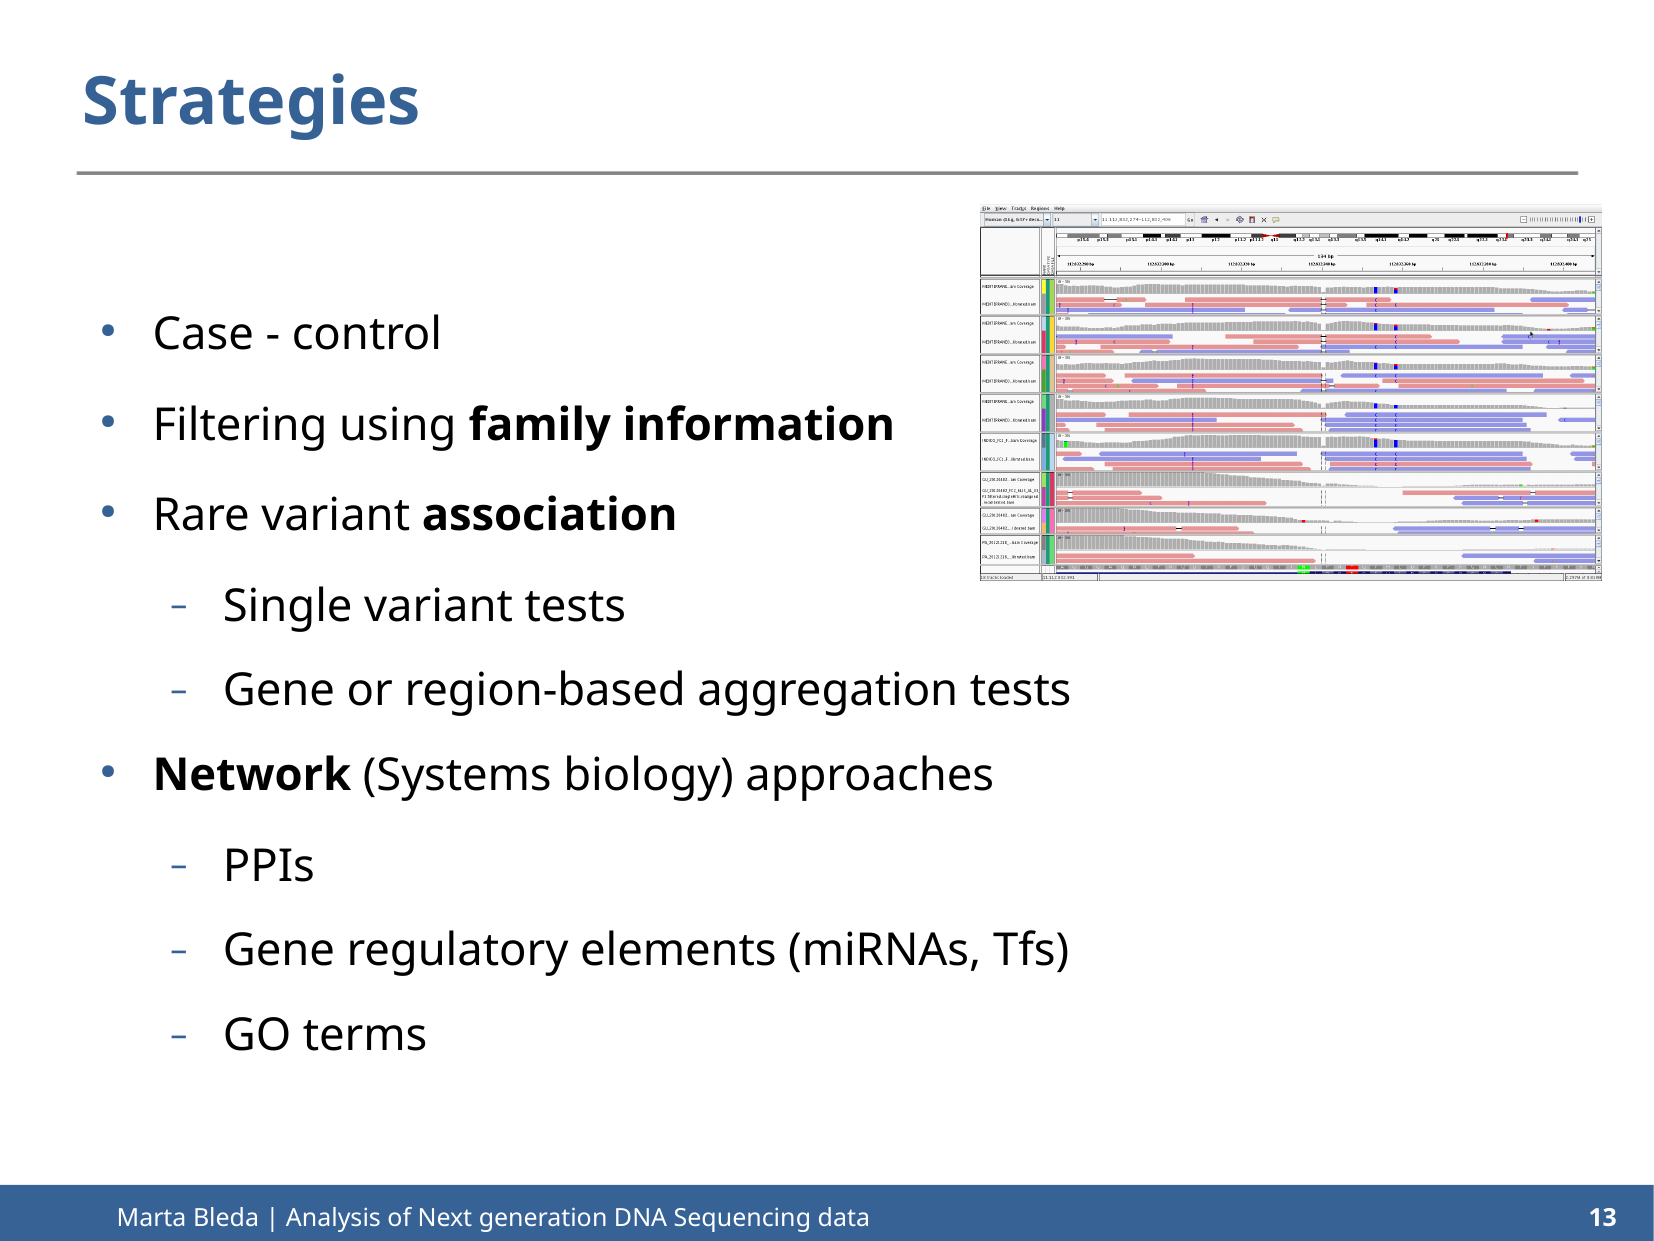

# Strategies
Case - control
Filtering using family information
Rare variant association
Single variant tests
Gene or region-based aggregation tests
Network (Systems biology) approaches
PPIs
Gene regulatory elements (miRNAs, Tfs)
GO terms
Marta Bleda | Analysis of Next generation DNA Sequencing data
13